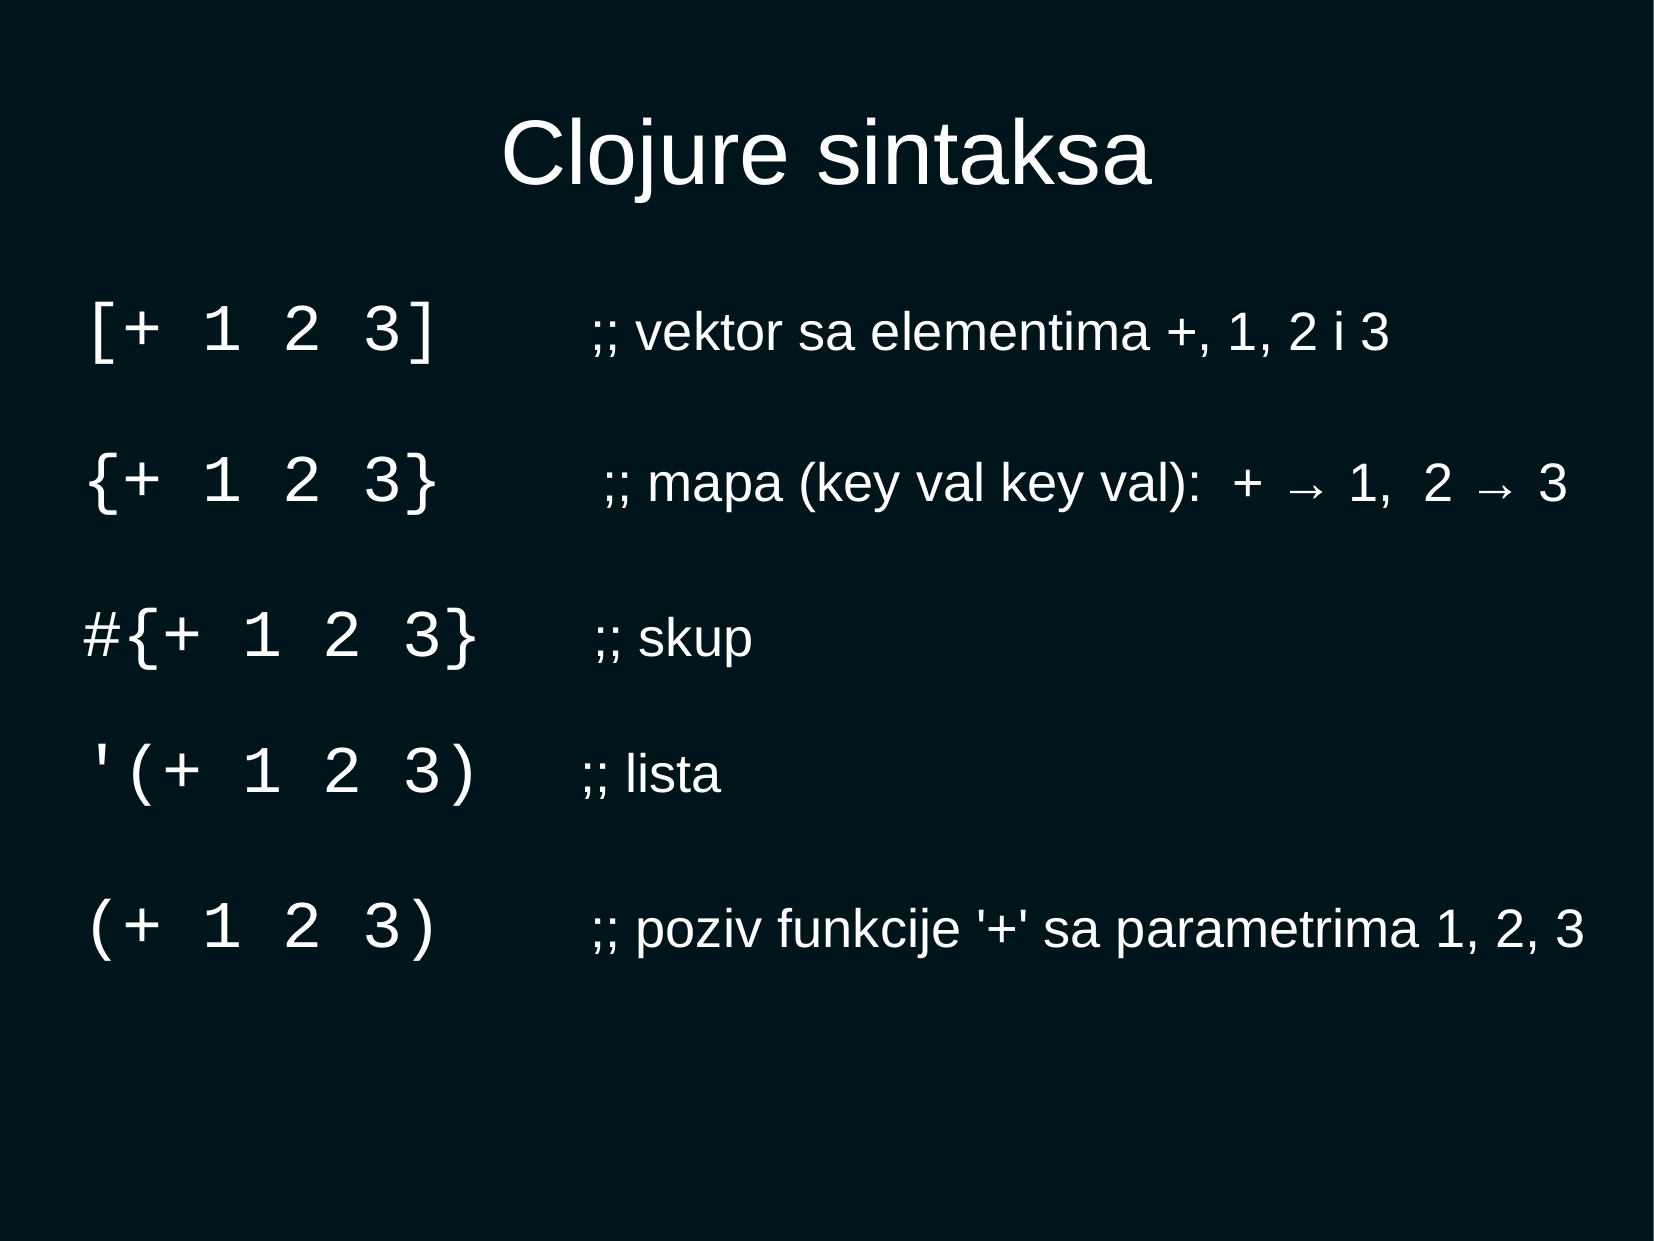

# Clojure sintaksa
[+ 1 2 3] ;; vektor sa elementima +, 1, 2 i 3
{+ 1 2 3} ;; mapa (key val key val): + → 1, 2 → 3
#{+ 1 2 3} ;; skup
'(+ 1 2 3) ;; lista
(+ 1 2 3) ;; poziv funkcije '+' sa parametrima 1, 2, 3